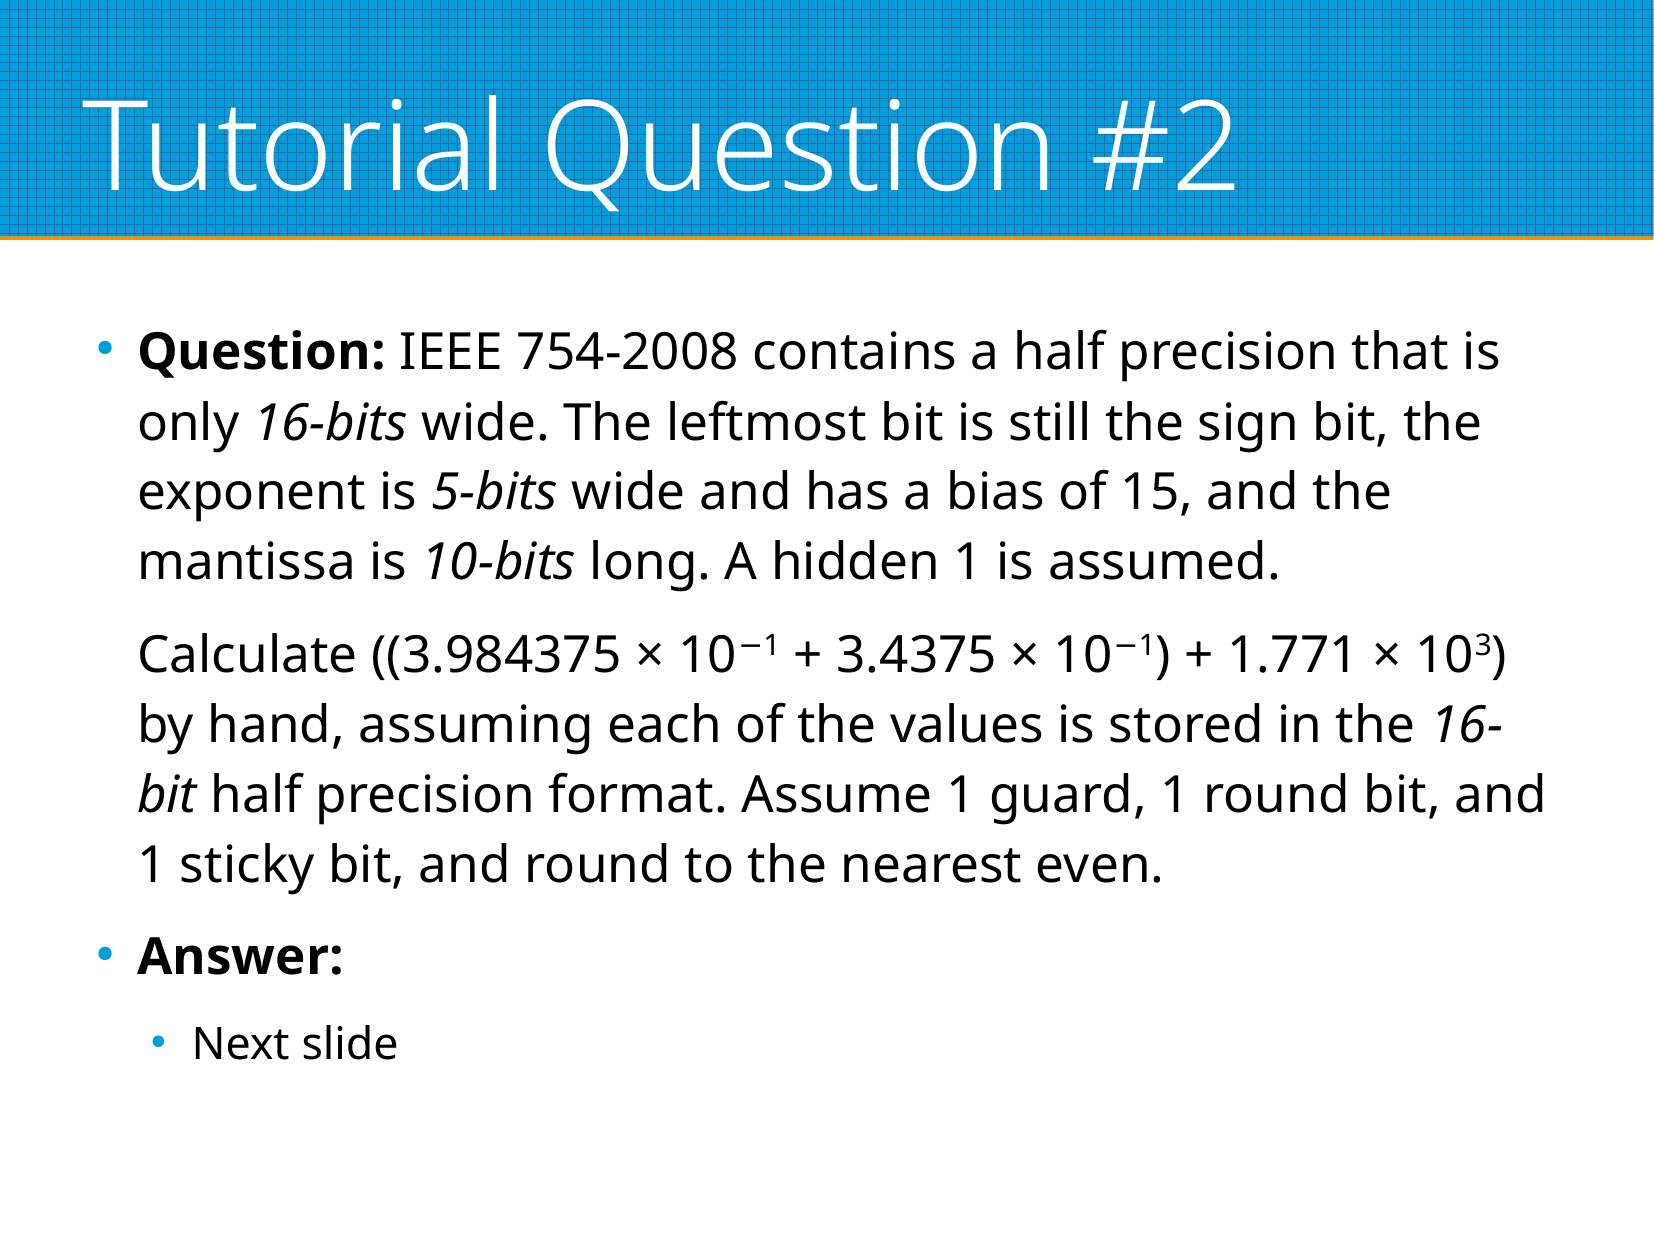

# Tutorial Question #2
Question: IEEE 754-2008 contains a half precision that is only 16-bits wide. The leftmost bit is still the sign bit, the exponent is 5-bits wide and has a bias of 15, and the mantissa is 10-bits long. A hidden 1 is assumed.
Calculate ((3.984375 × 10−1 + 3.4375 × 10−1) + 1.771 × 103) by hand, assuming each of the values is stored in the 16-bit half precision format. Assume 1 guard, 1 round bit, and 1 sticky bit, and round to the nearest even.
Answer:
Next slide